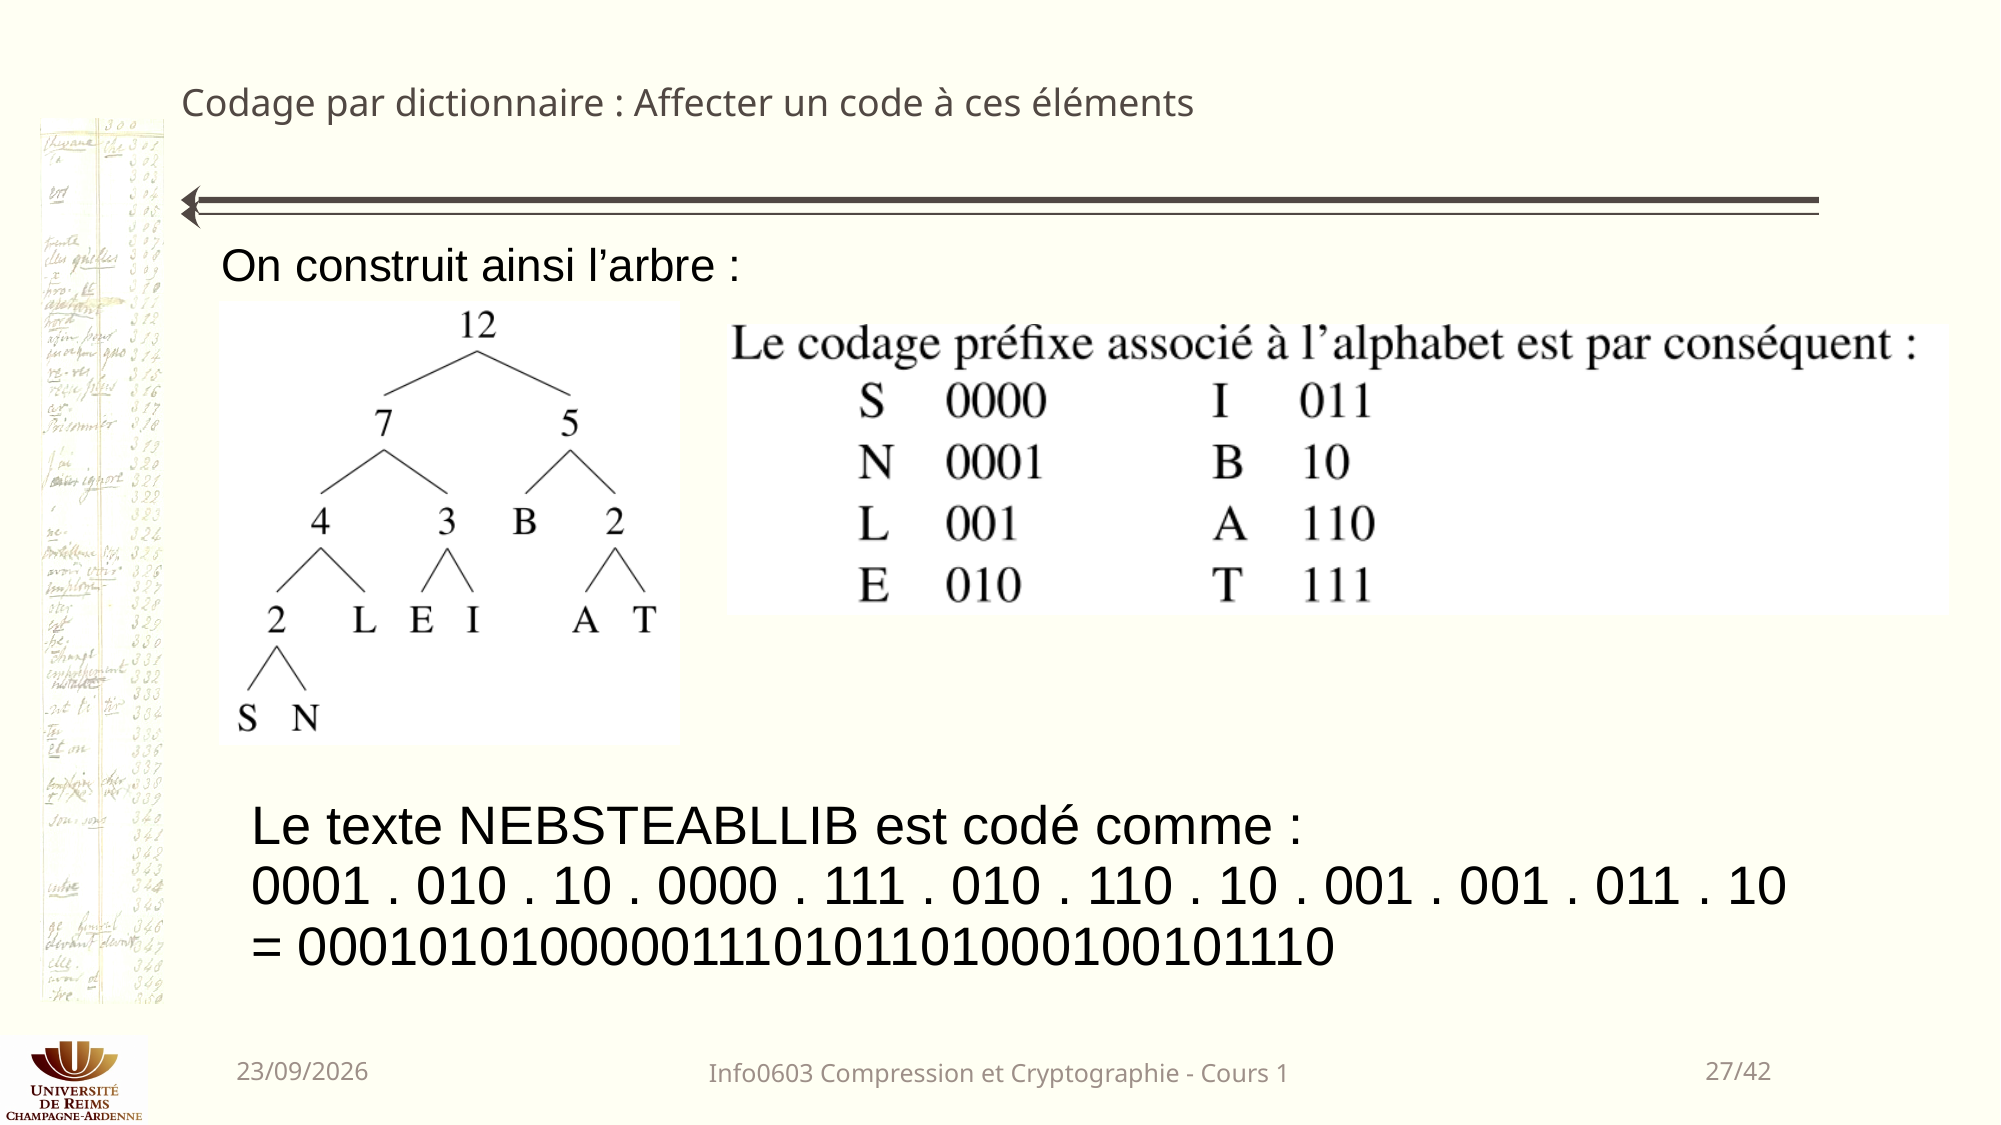

# Codage par dictionnaire : Affecter un code à ces éléments
On construit ainsi l’arbre :
Le texte NEBSTEABLLIB est codé comme :
0001 . 010 . 10 . 0000 . 111 . 010 . 110 . 10 . 001 . 001 . 011 . 10
= 00010101000001110101101000100101110